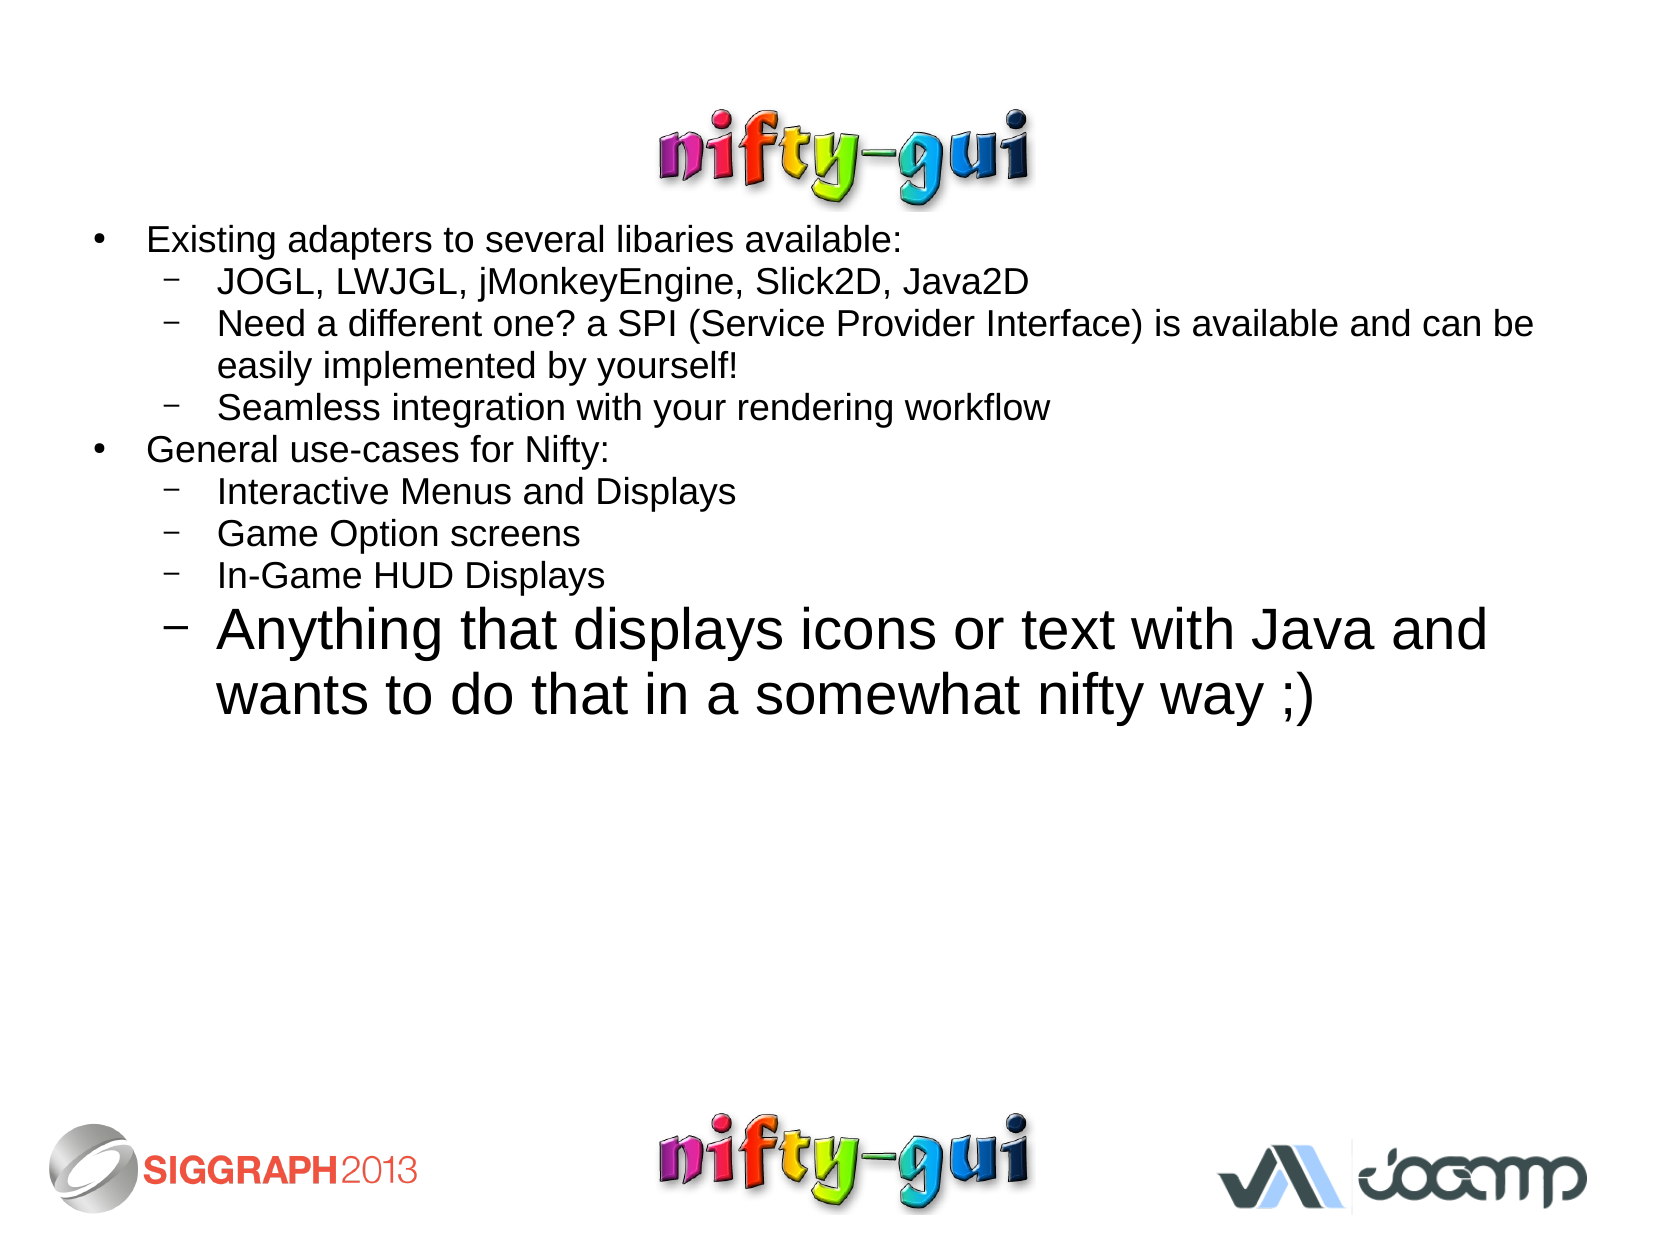

Existing adapters to several libaries available:
JOGL, LWJGL, jMonkeyEngine, Slick2D, Java2D
Need a different one? a SPI (Service Provider Interface) is available and can be easily implemented by yourself!
Seamless integration with your rendering workflow
General use-cases for Nifty:
Interactive Menus and Displays
Game Option screens
In-Game HUD Displays
Anything that displays icons or text with Java and wants to do that in a somewhat nifty way ;)